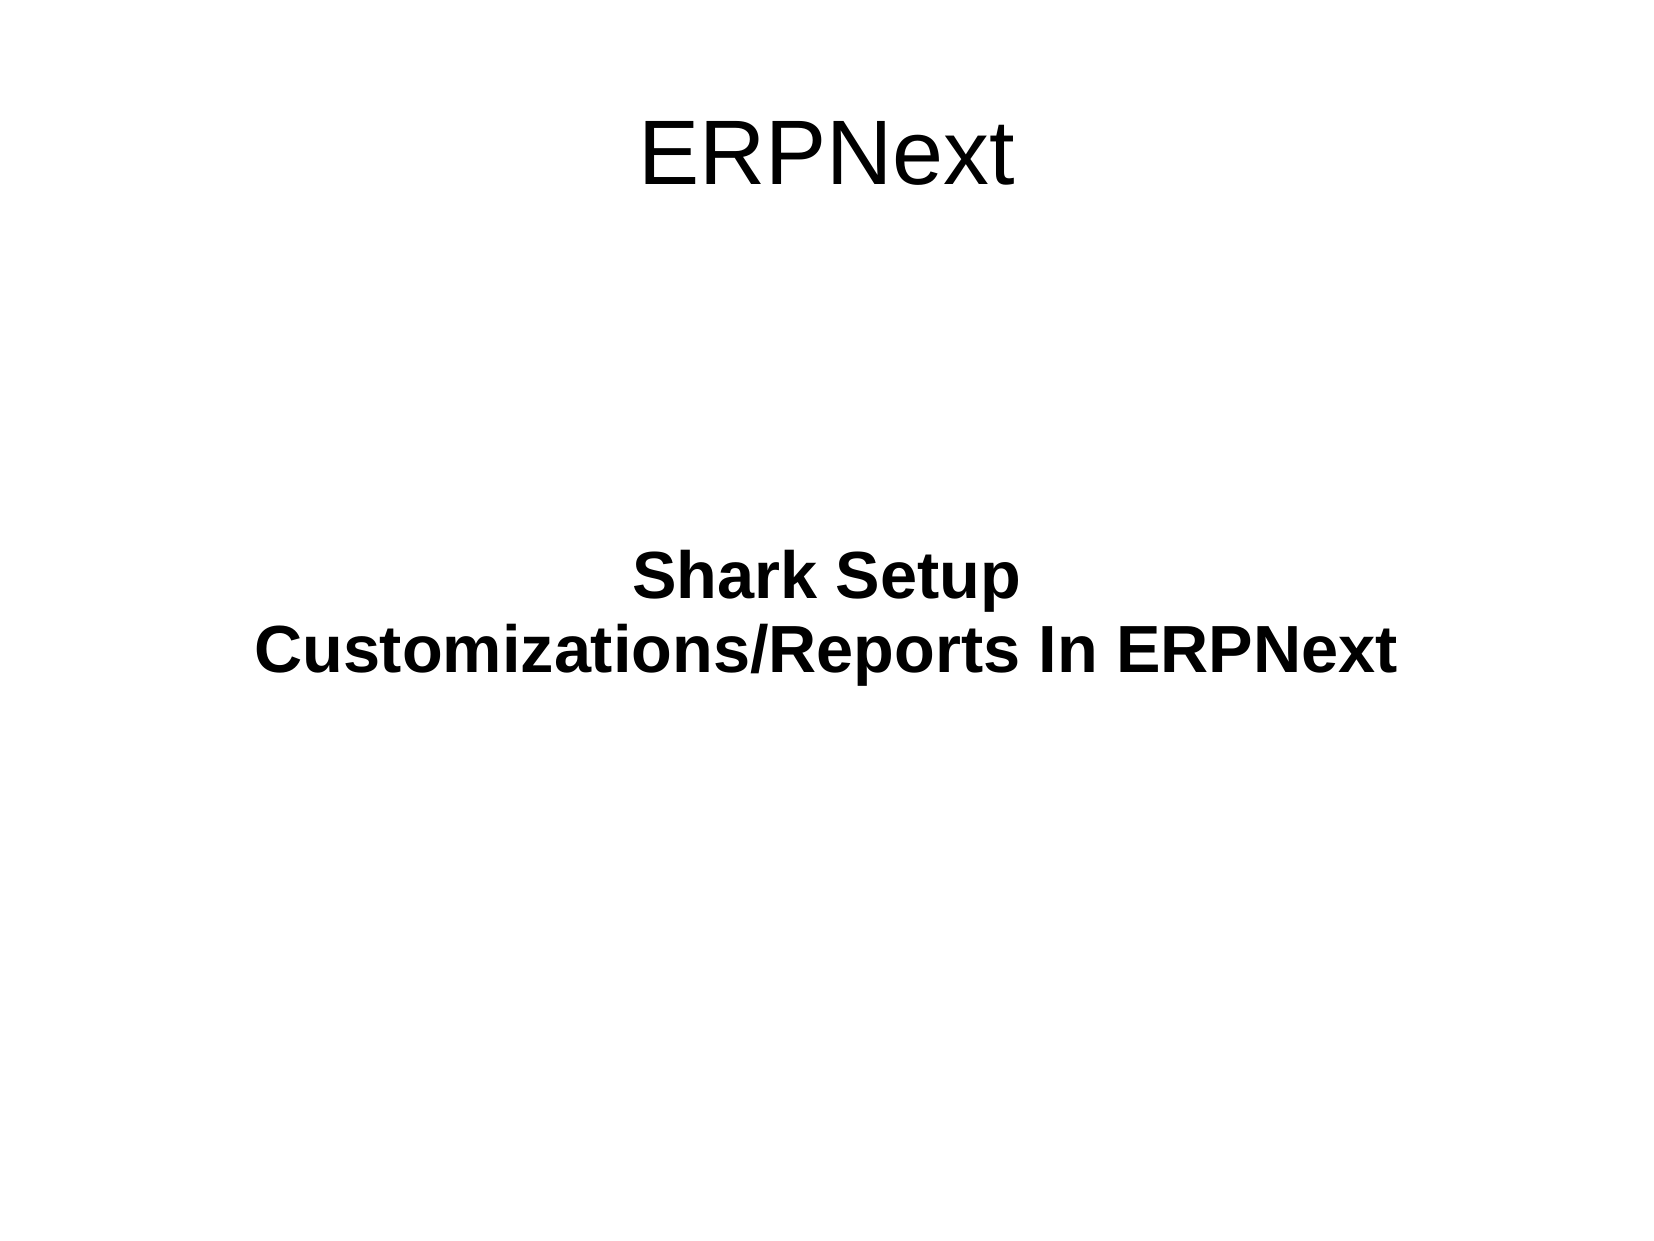

# ERPNext
Shark Setup
Customizations/Reports In ERPNext